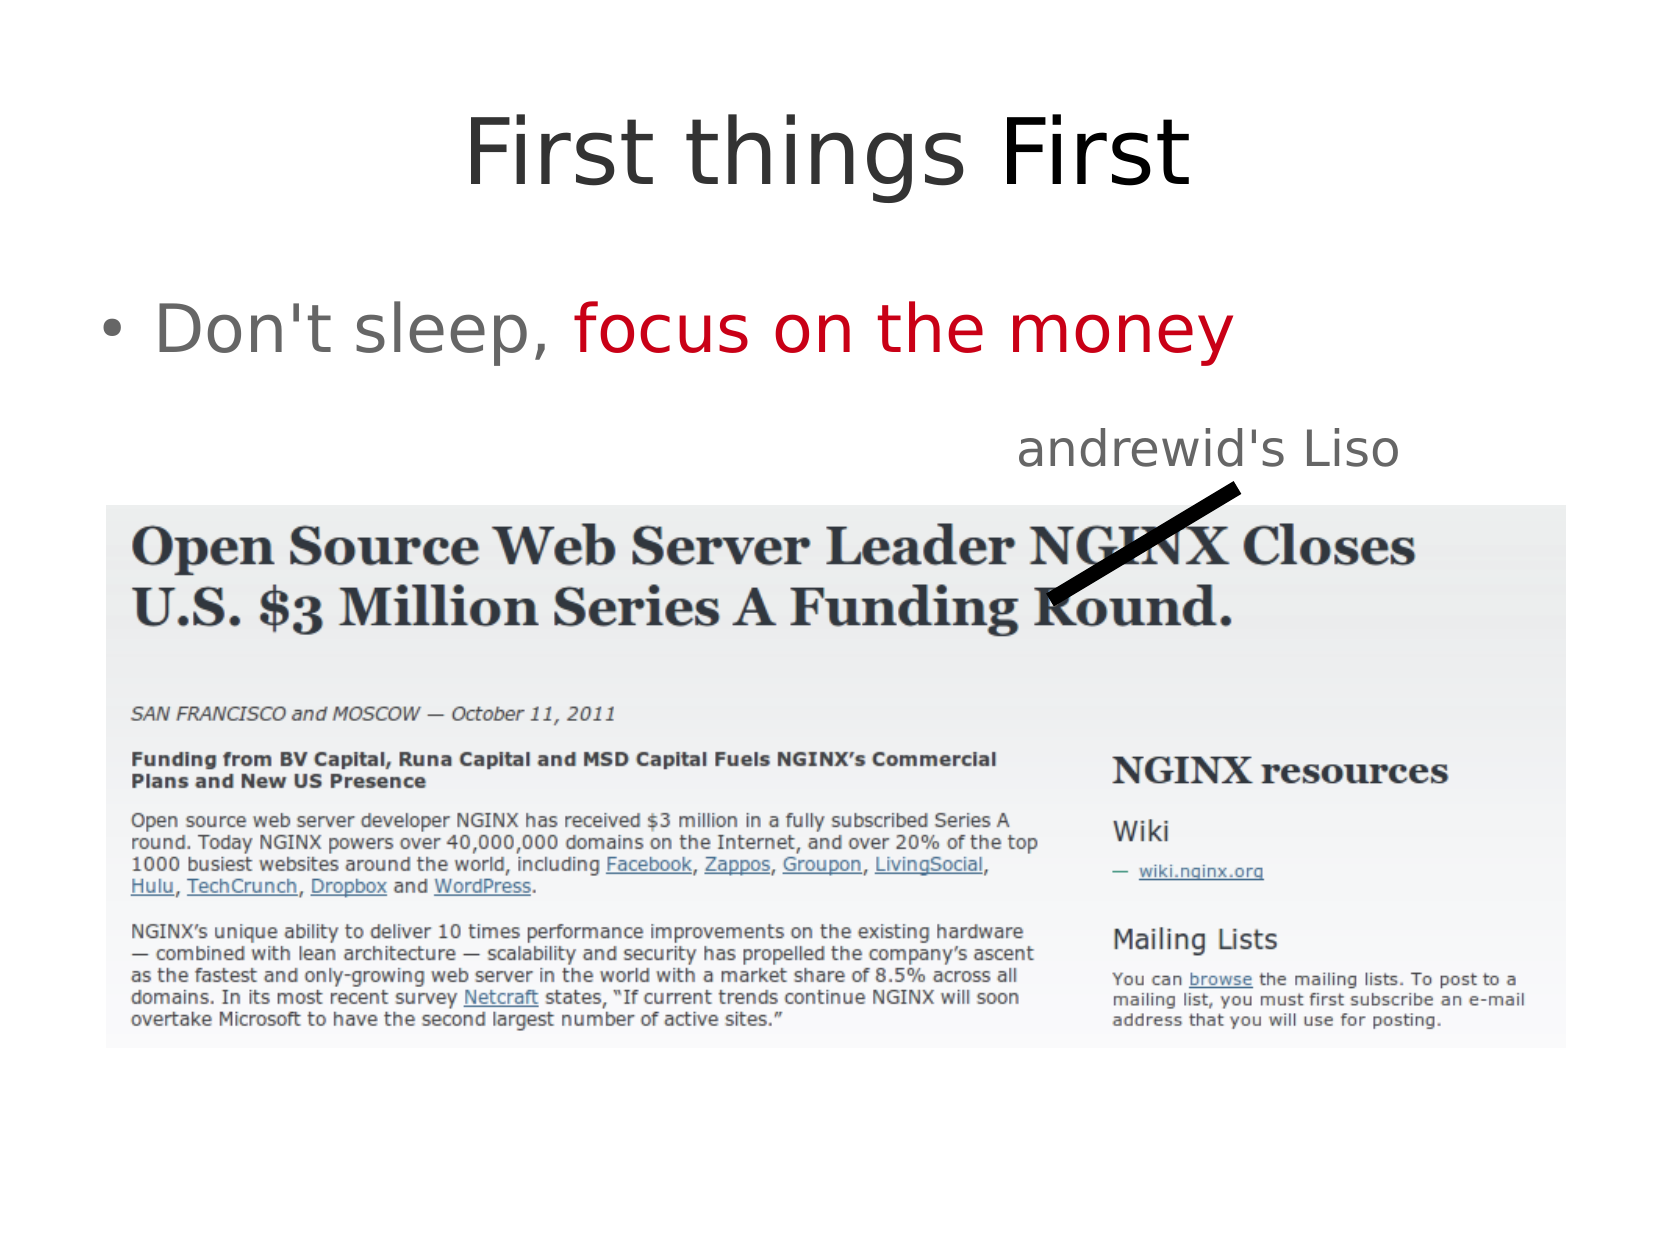

# First things First
Don't sleep, focus on the money
andrewid's Liso